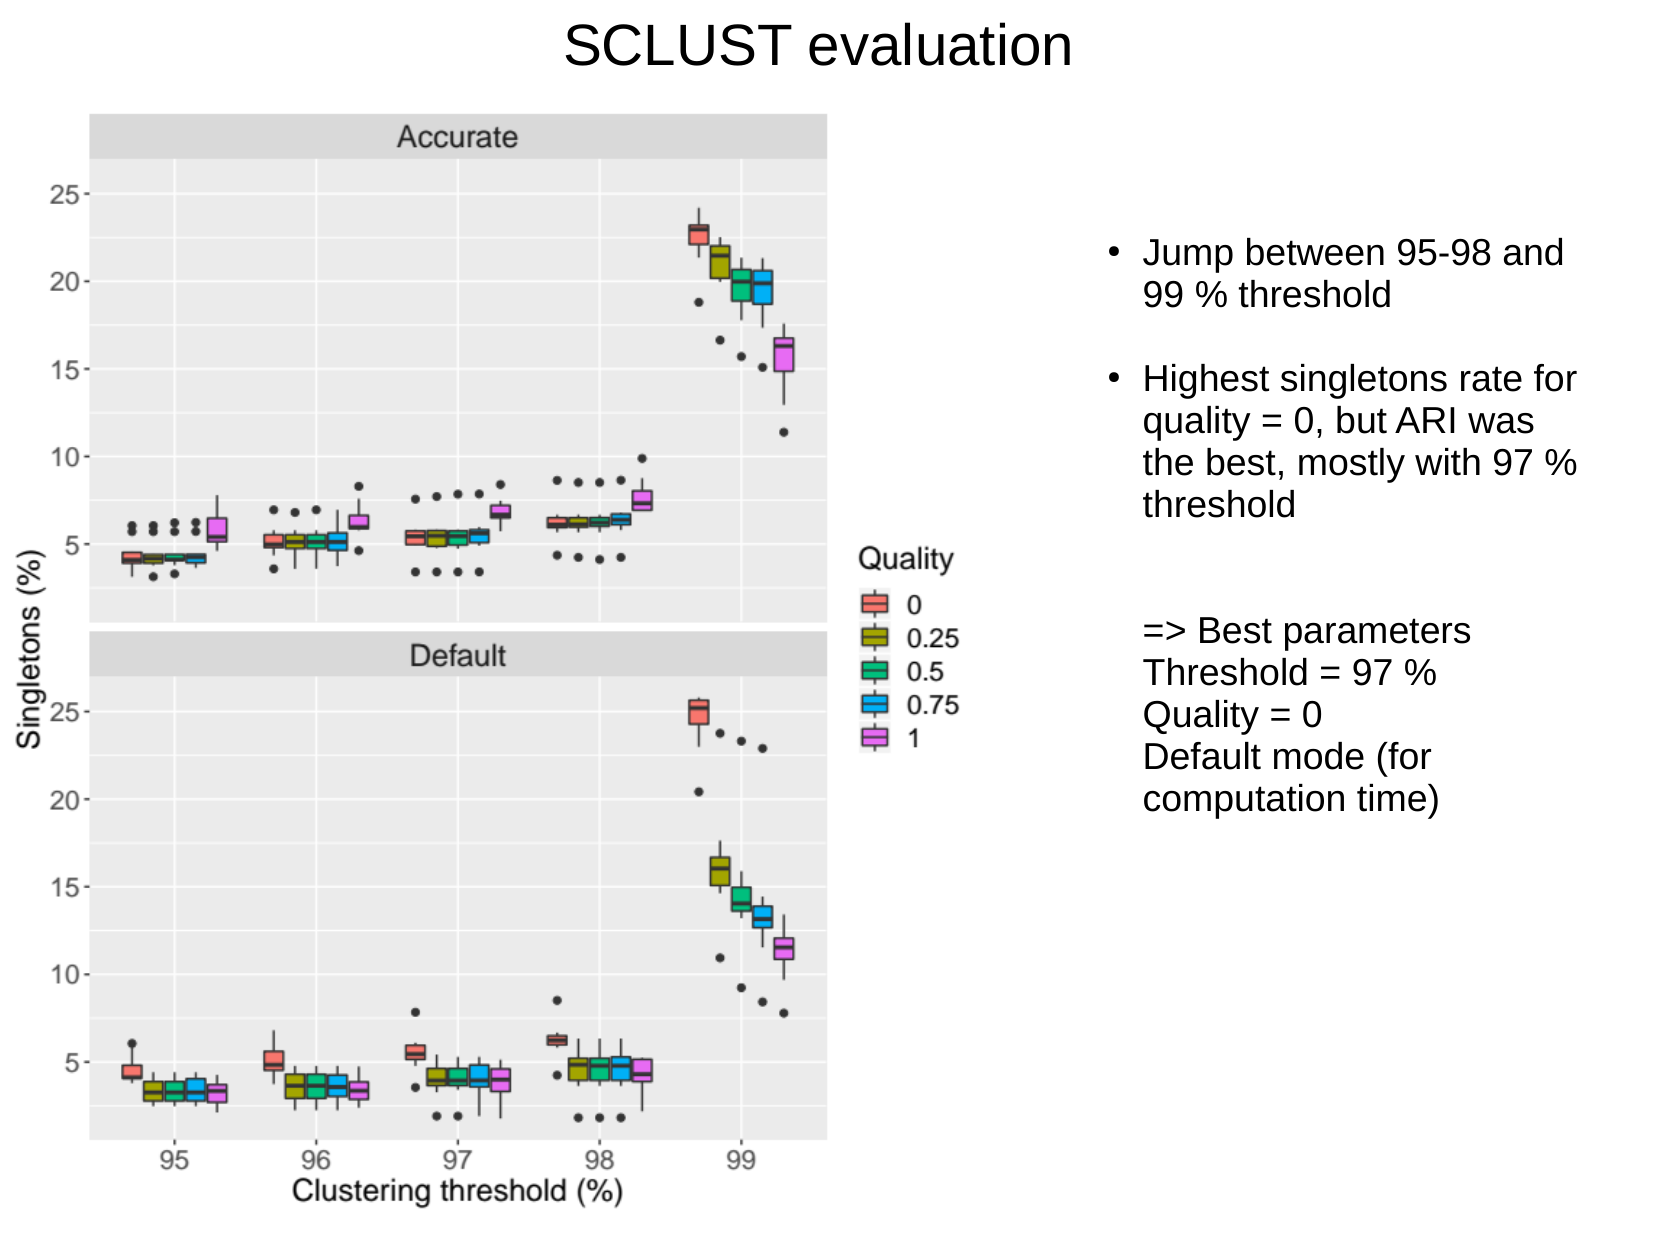

SCLUST evaluation
Jump between 95-98 and 99 % threshold
Highest singletons rate for quality = 0, but ARI was the best, mostly with 97 % threshold
=> Best parameters
Threshold = 97 %
Quality = 0
Default mode (for computation time)